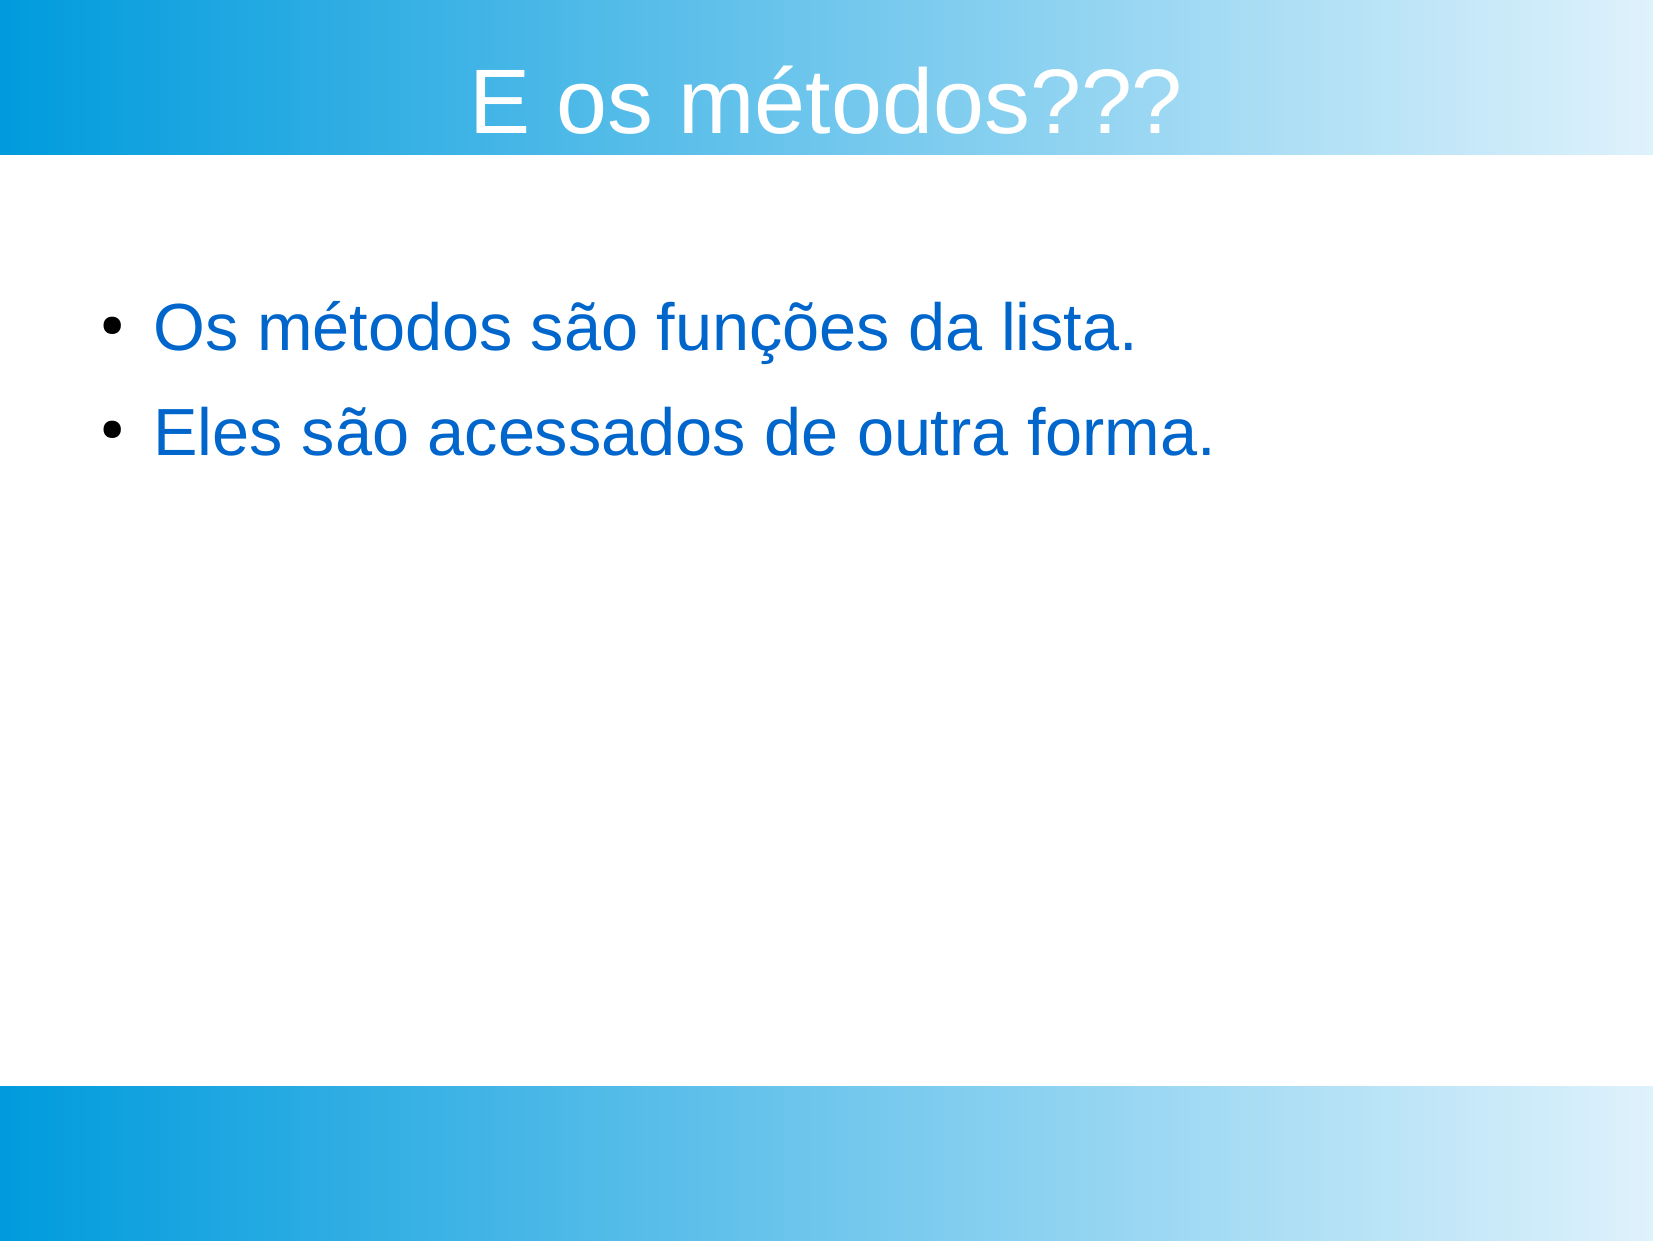

# E os métodos???
Os métodos são funções da lista.
Eles são acessados de outra forma.